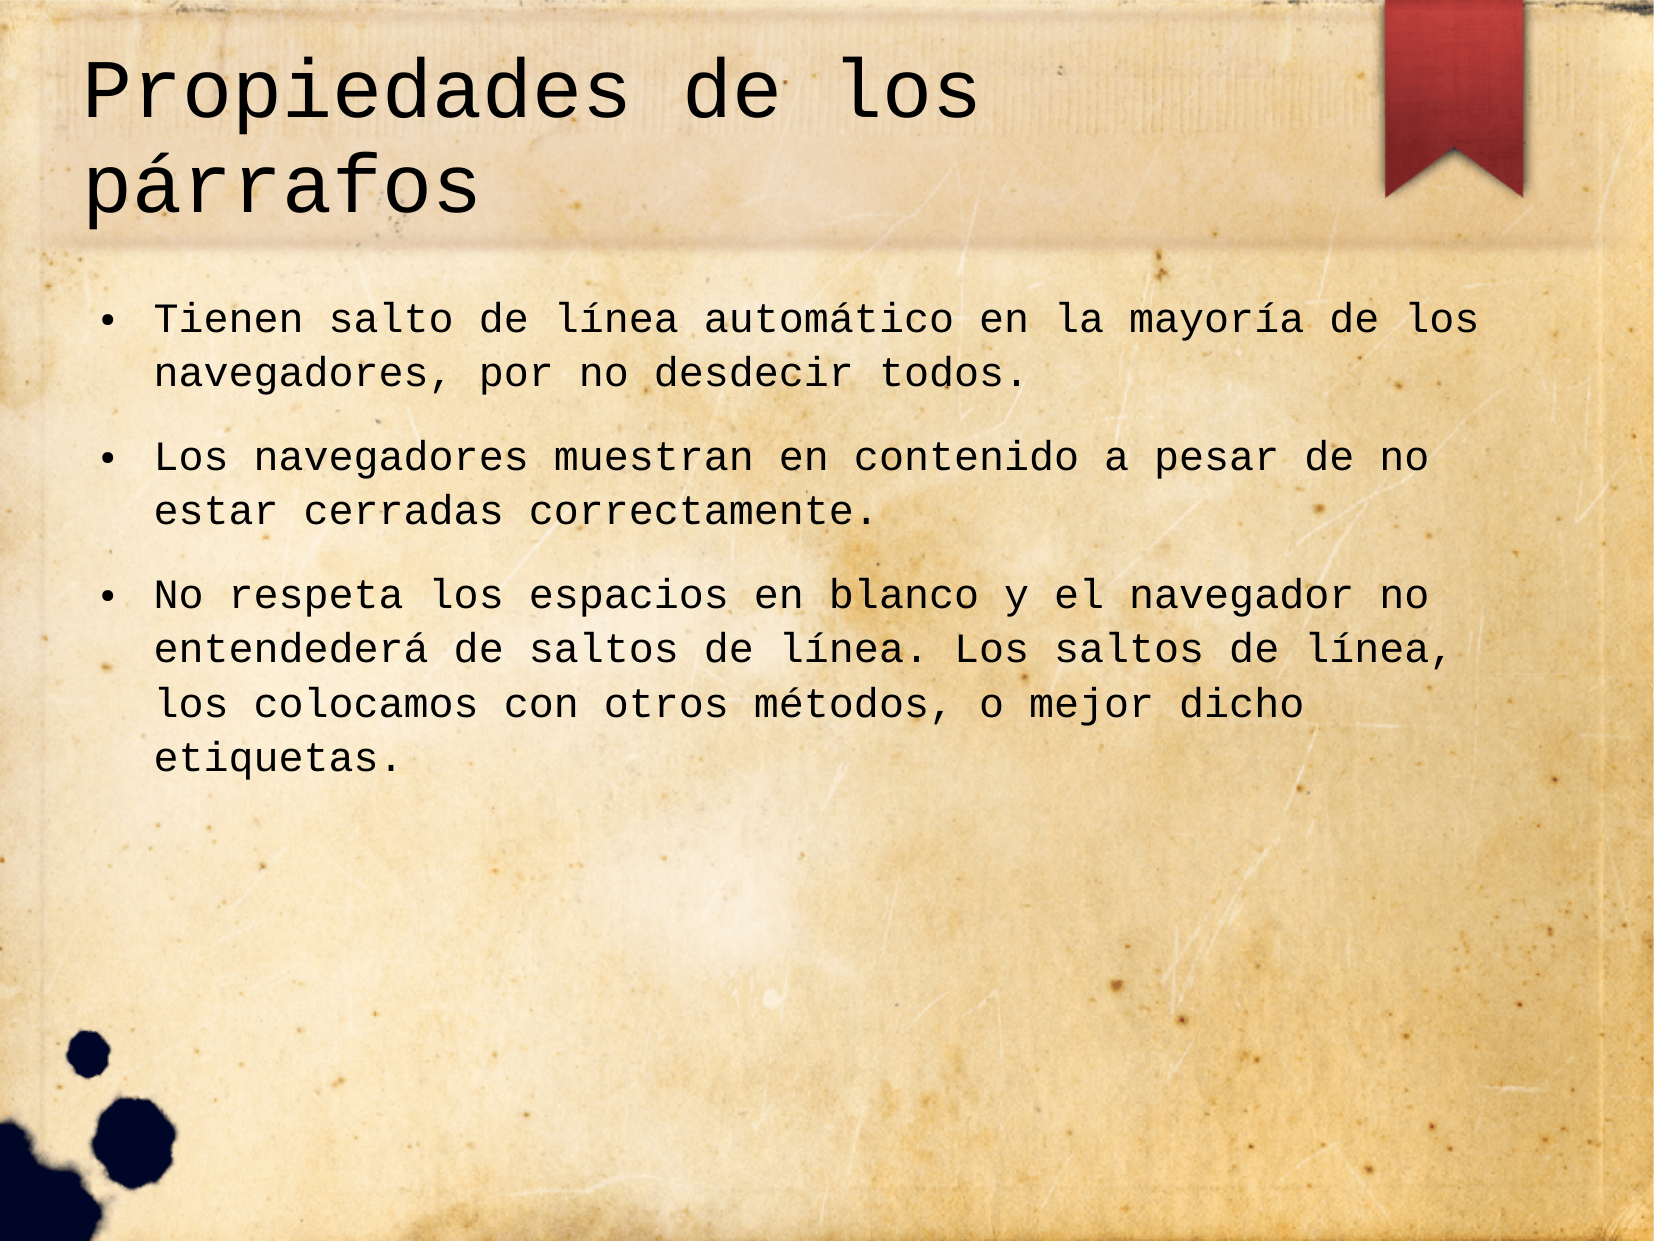

# Propiedades de los párrafos
Tienen salto de línea automático en la mayoría de los navegadores, por no desdecir todos.
Los navegadores muestran en contenido a pesar de no estar cerradas correctamente.
No respeta los espacios en blanco y el navegador no entendederá de saltos de línea. Los saltos de línea, los colocamos con otros métodos, o mejor dicho etiquetas.